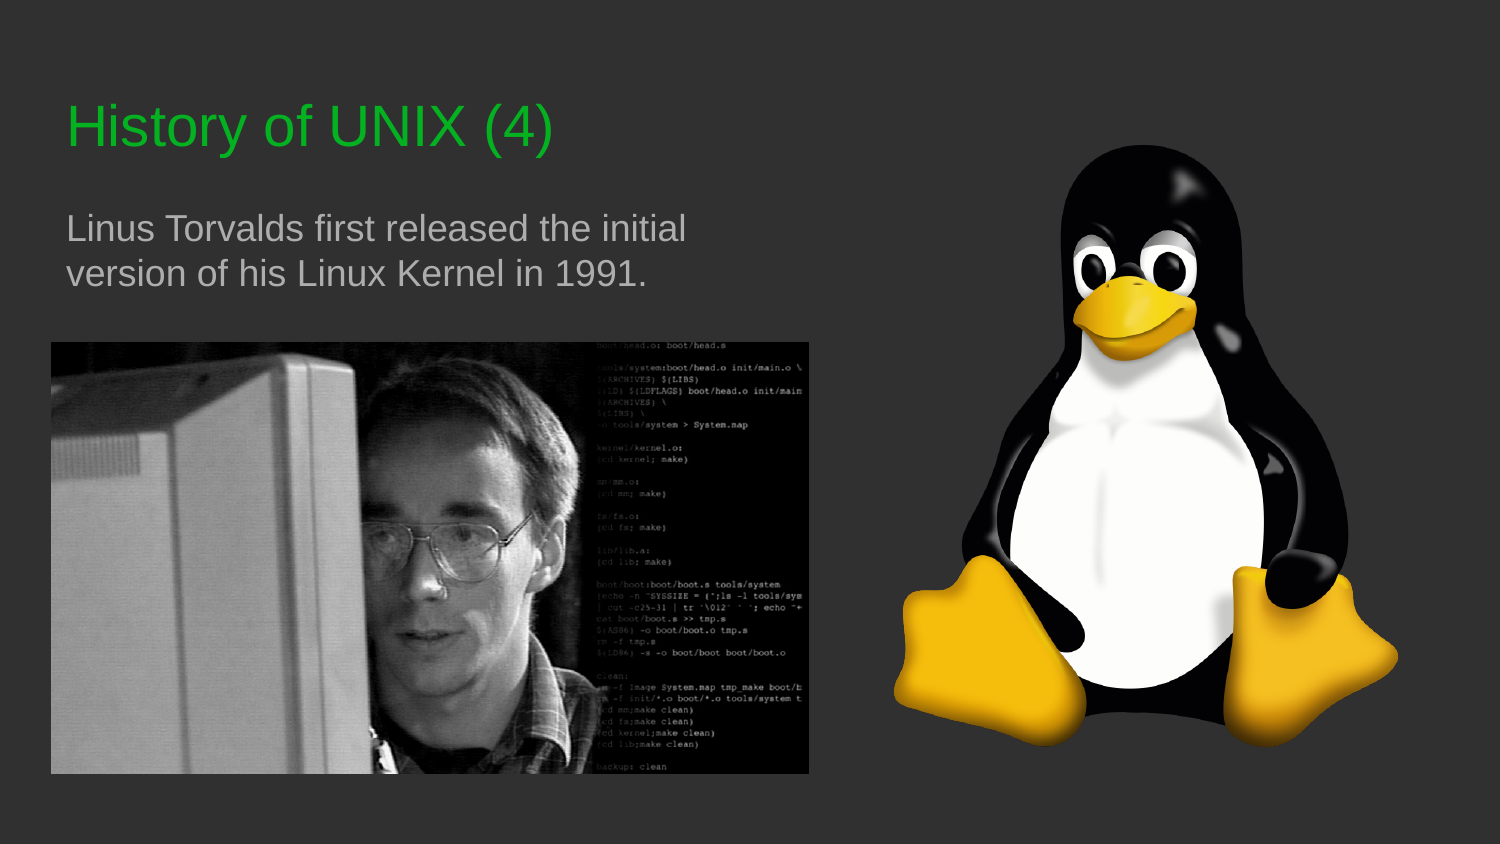

# History of UNIX (4)
Linus Torvalds first released the initial version of his Linux Kernel in 1991.